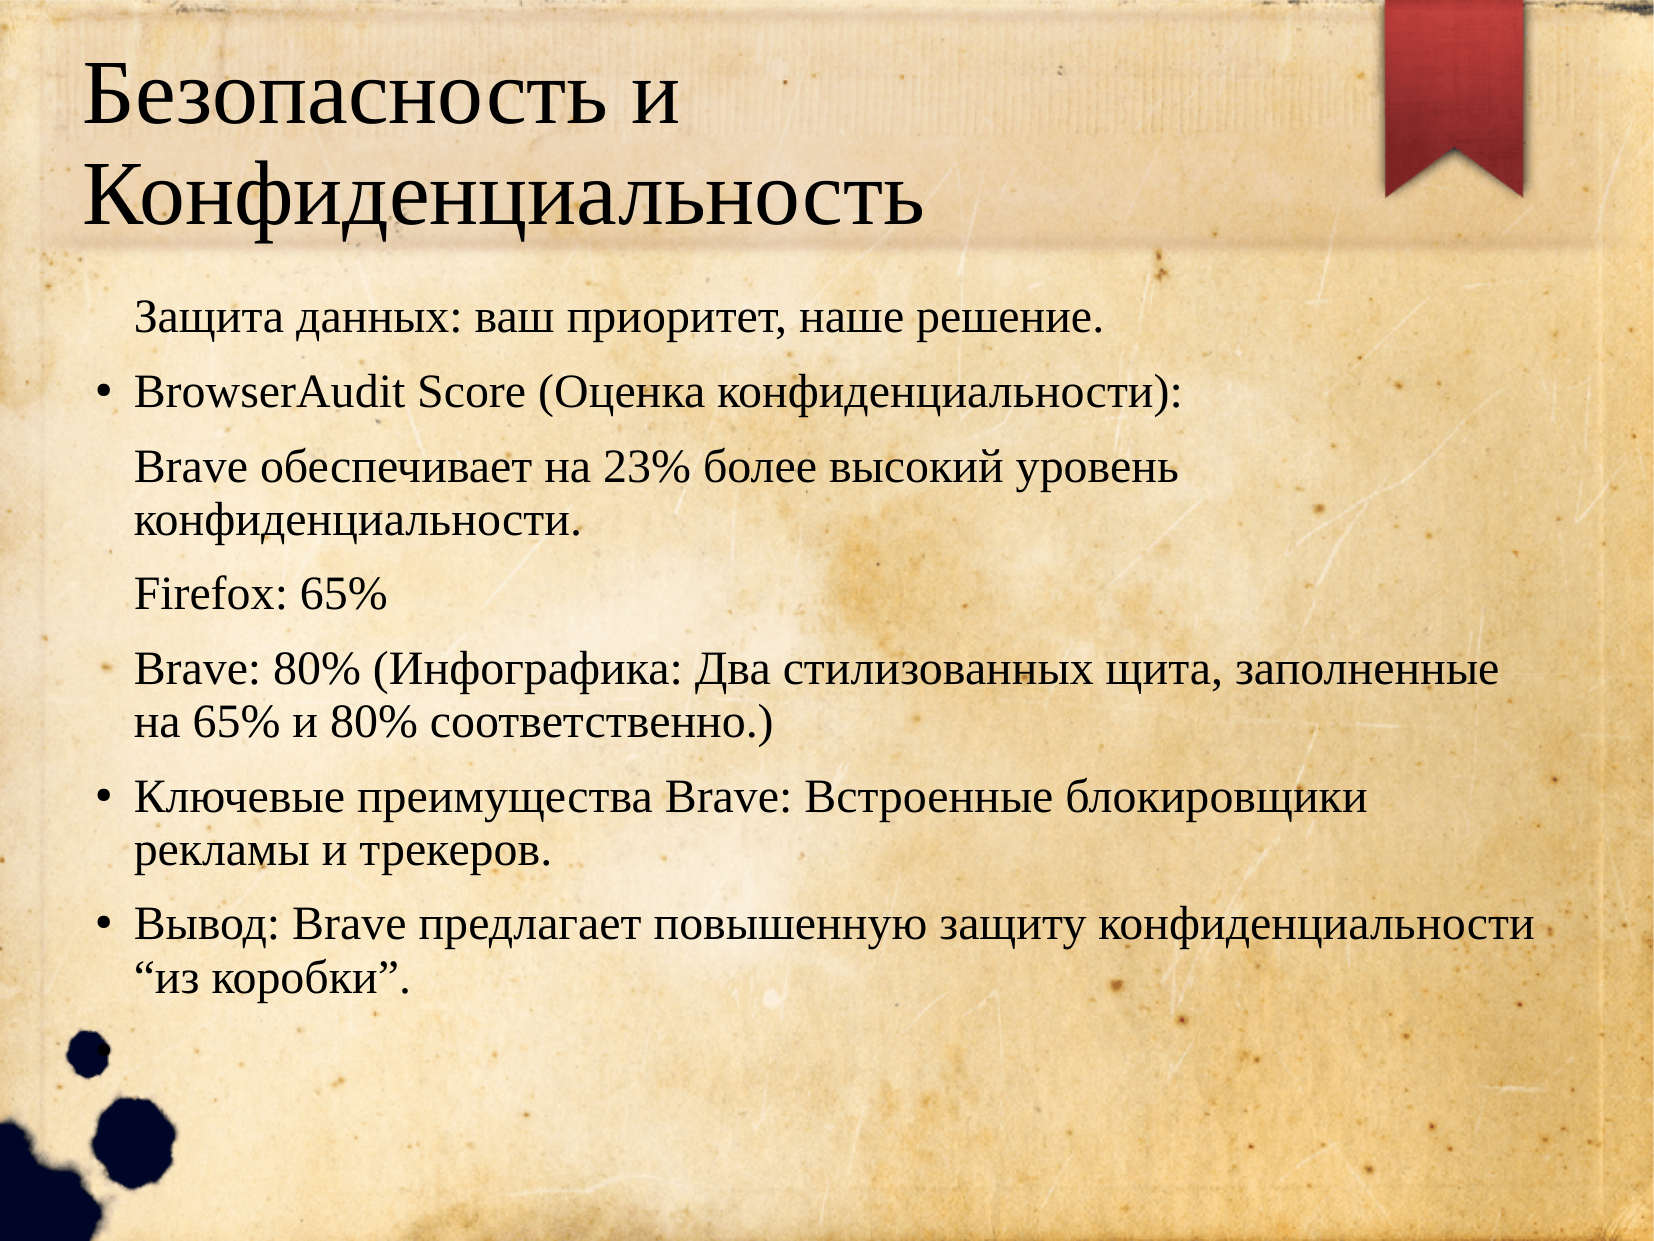

# Безопасность и Конфиденциальность
Защита данных: ваш приоритет, наше решение.
BrowserAudit Score (Оценка конфиденциальности):
Brave обеспечивает на 23% более высокий уровень конфиденциальности.
Firefox: 65%
Brave: 80% (Инфографика: Два стилизованных щита, заполненные на 65% и 80% соответственно.)
Ключевые преимущества Brave: Встроенные блокировщики рекламы и трекеров.
Вывод: Brave предлагает повышенную защиту конфиденциальности “из коробки”.